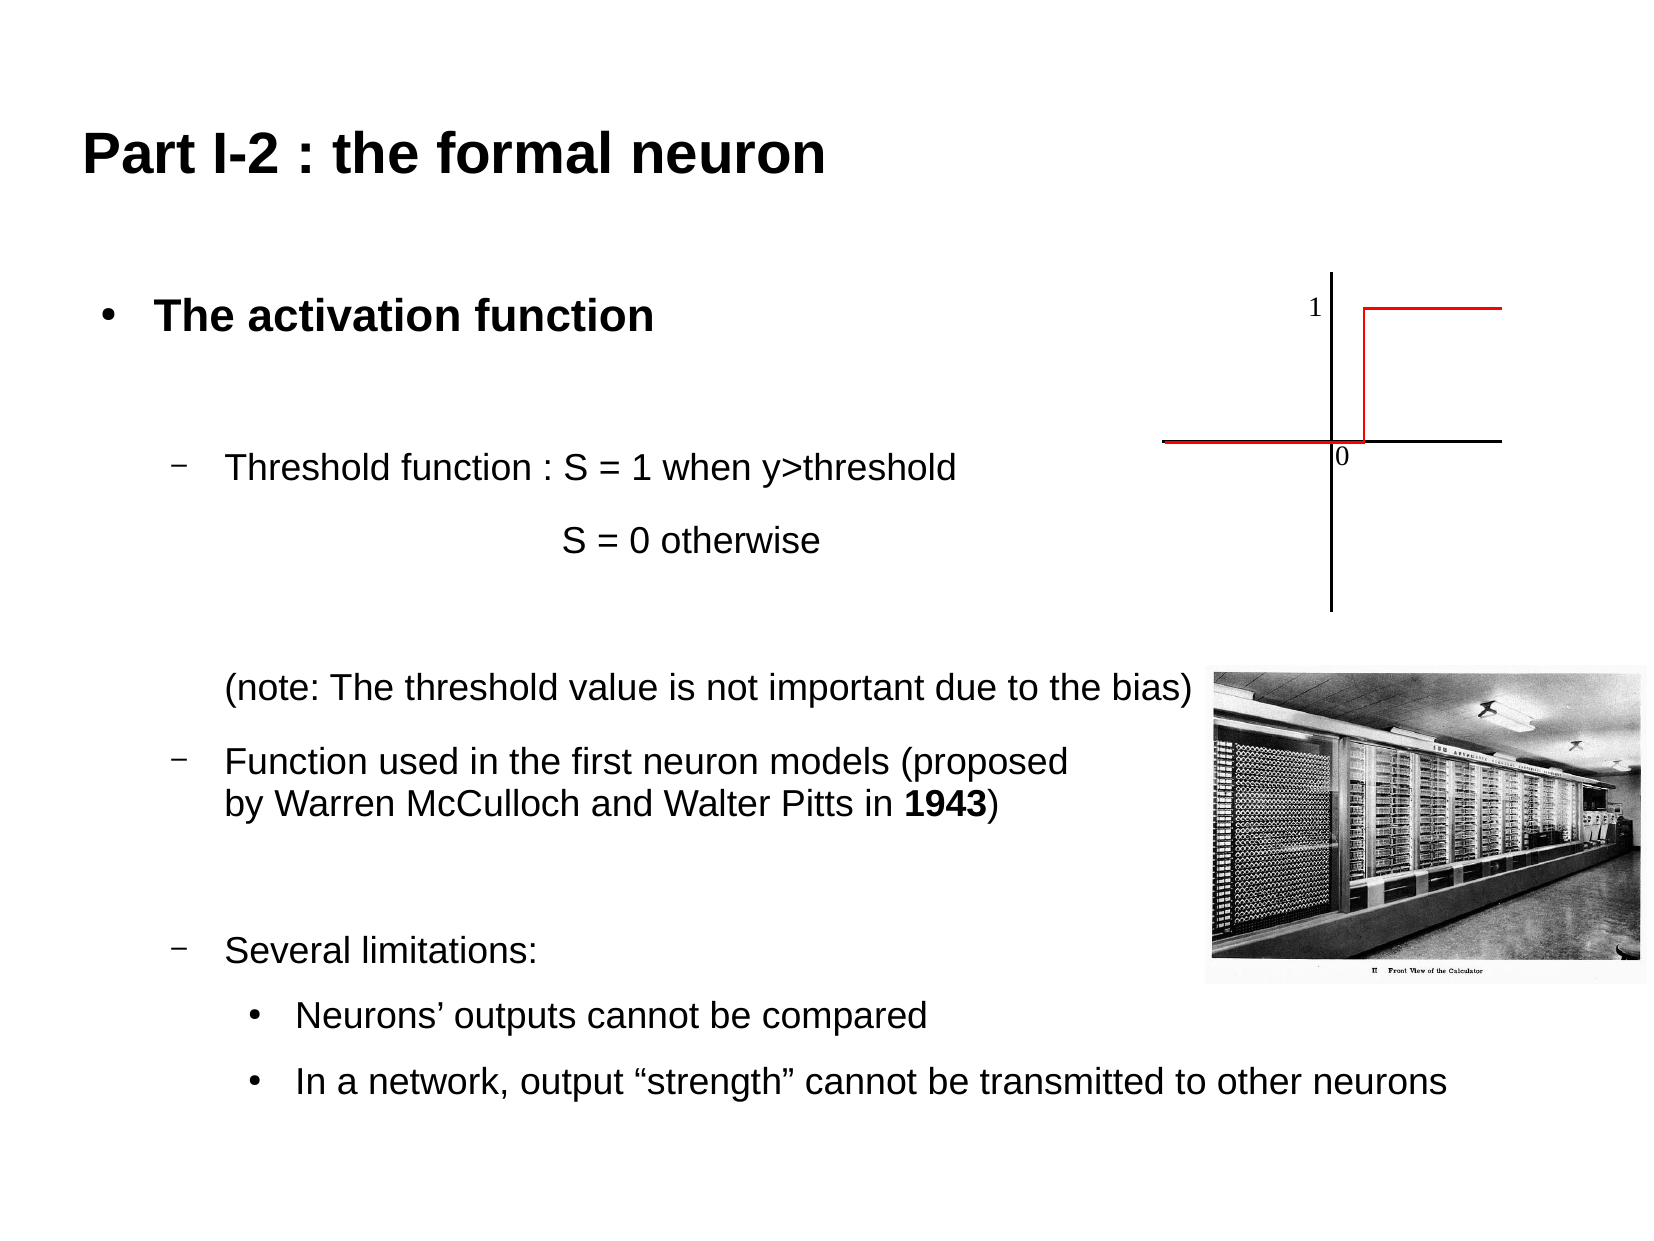

# Part I-2 : the formal neuron
The activation function
Threshold function : S = 1 when y>threshold
 	 	 	 	 S = 0 otherwise
(note: The threshold value is not important due to the bias)
Function used in the first neuron models (proposed by Warren McCulloch and Walter Pitts in 1943)
Several limitations:
Neurons’ outputs cannot be compared
In a network, output “strength” cannot be transmitted to other neurons